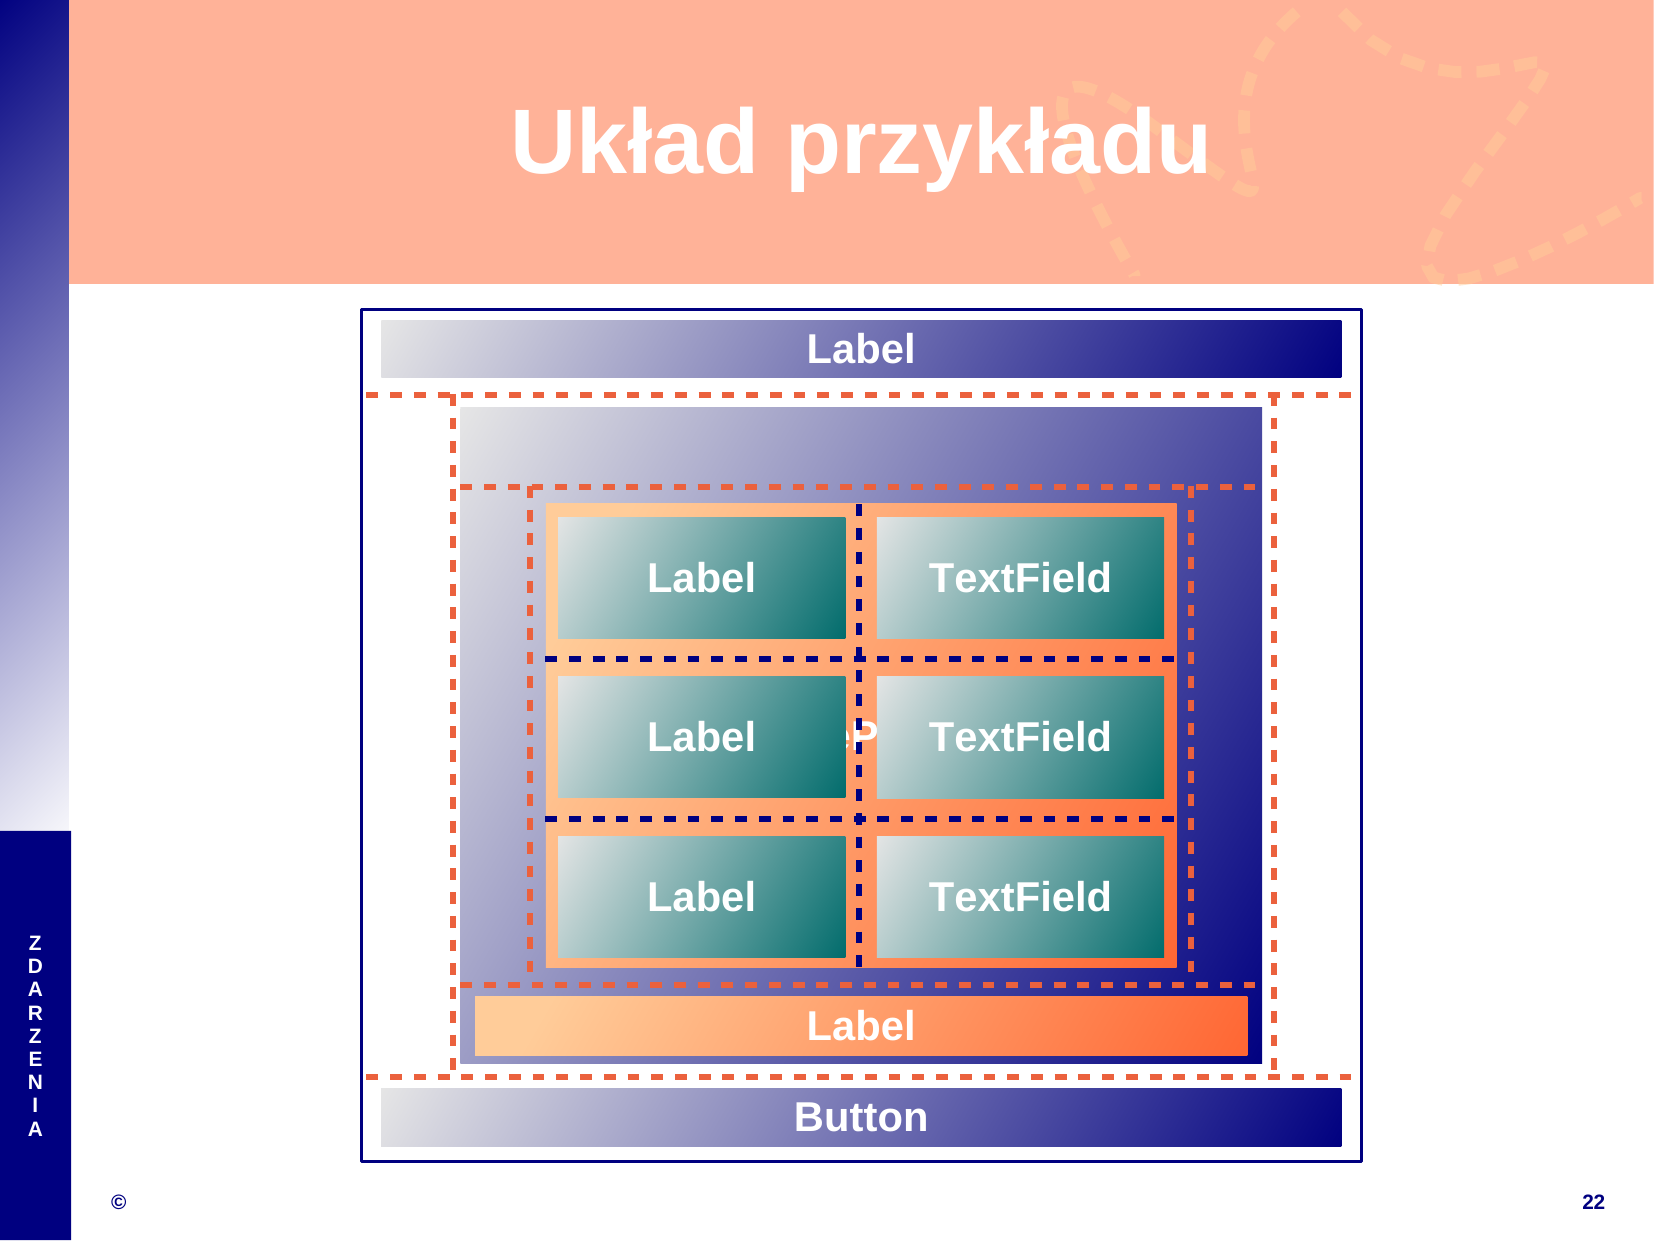

# Układ przykładu
Label
Panel
DatePanel
Label
TextField
Label
TextField
Label
TextField
Z
D
A
R
Z
E
N
I
A
Label
Button